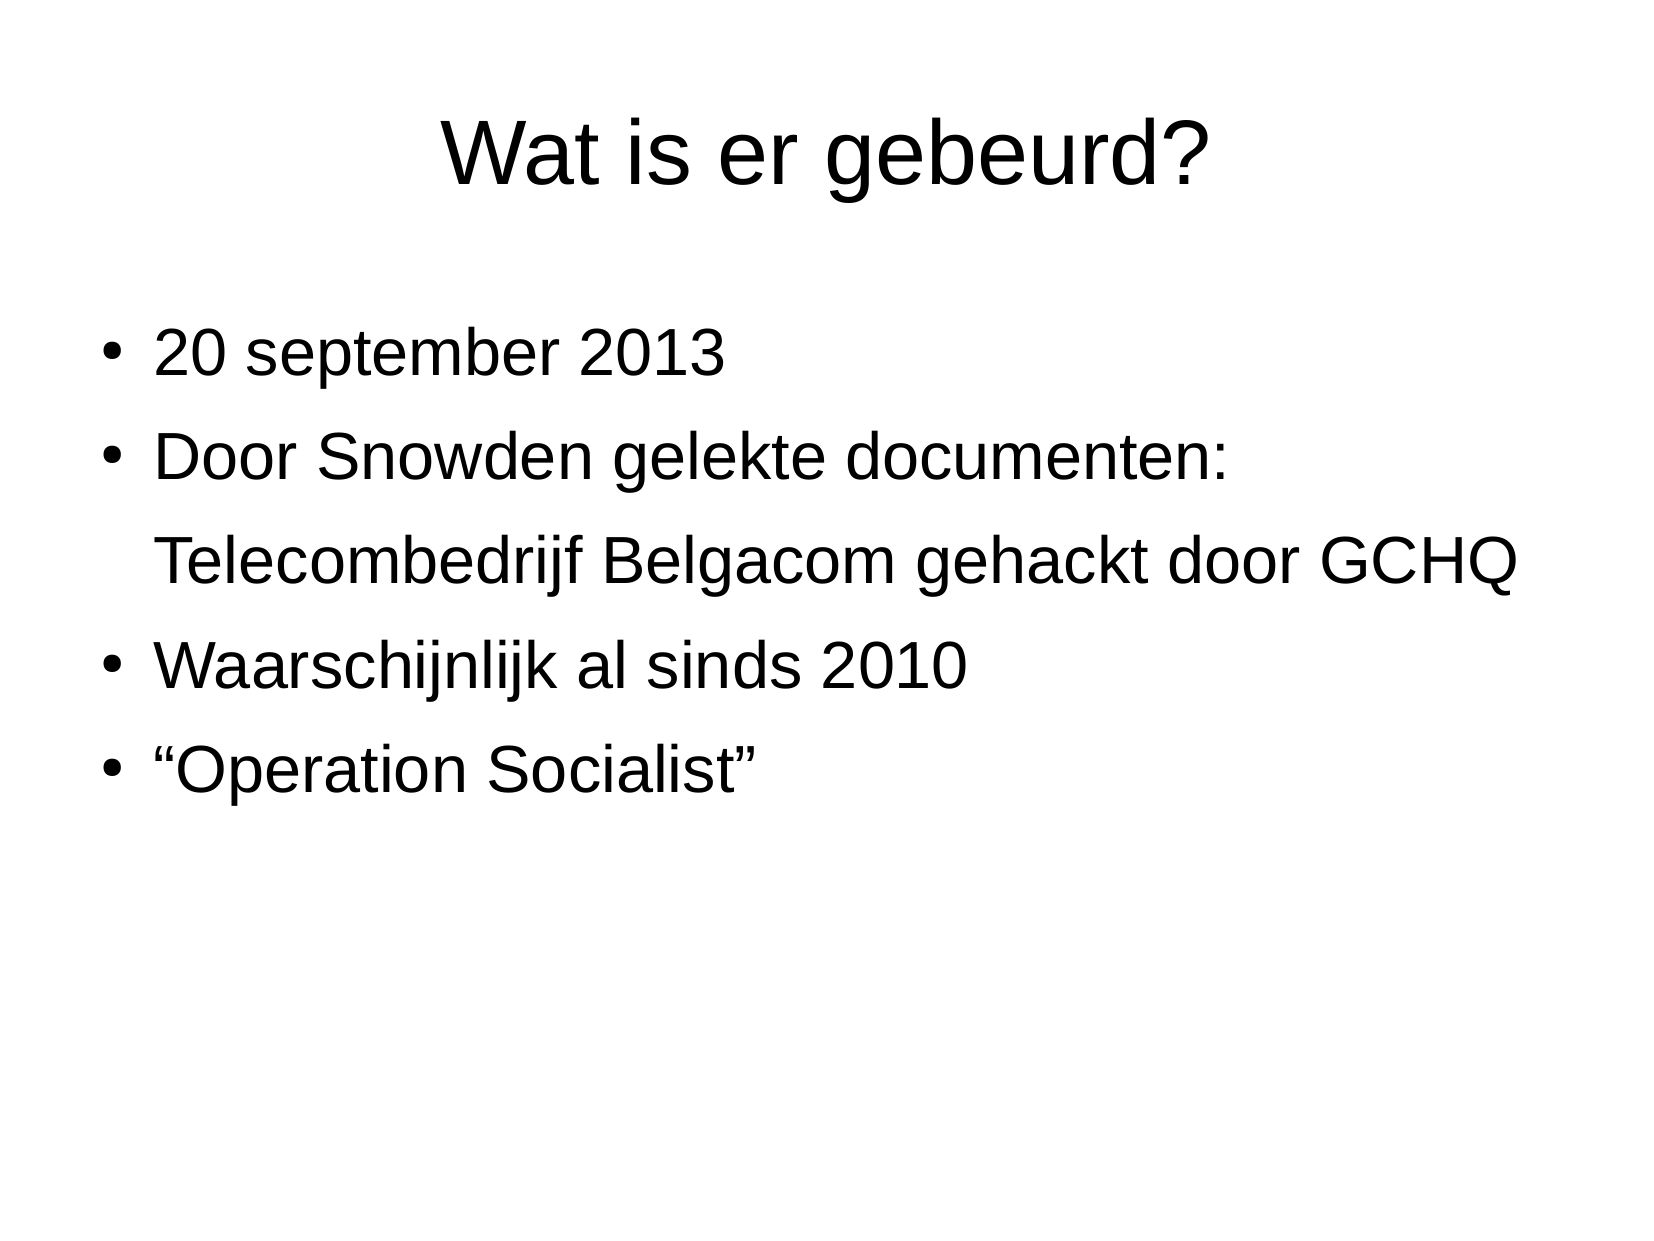

# Wat is er gebeurd?
20 september 2013
Door Snowden gelekte documenten:
Telecombedrijf Belgacom gehackt door GCHQ
Waarschijnlijk al sinds 2010
“Operation Socialist”